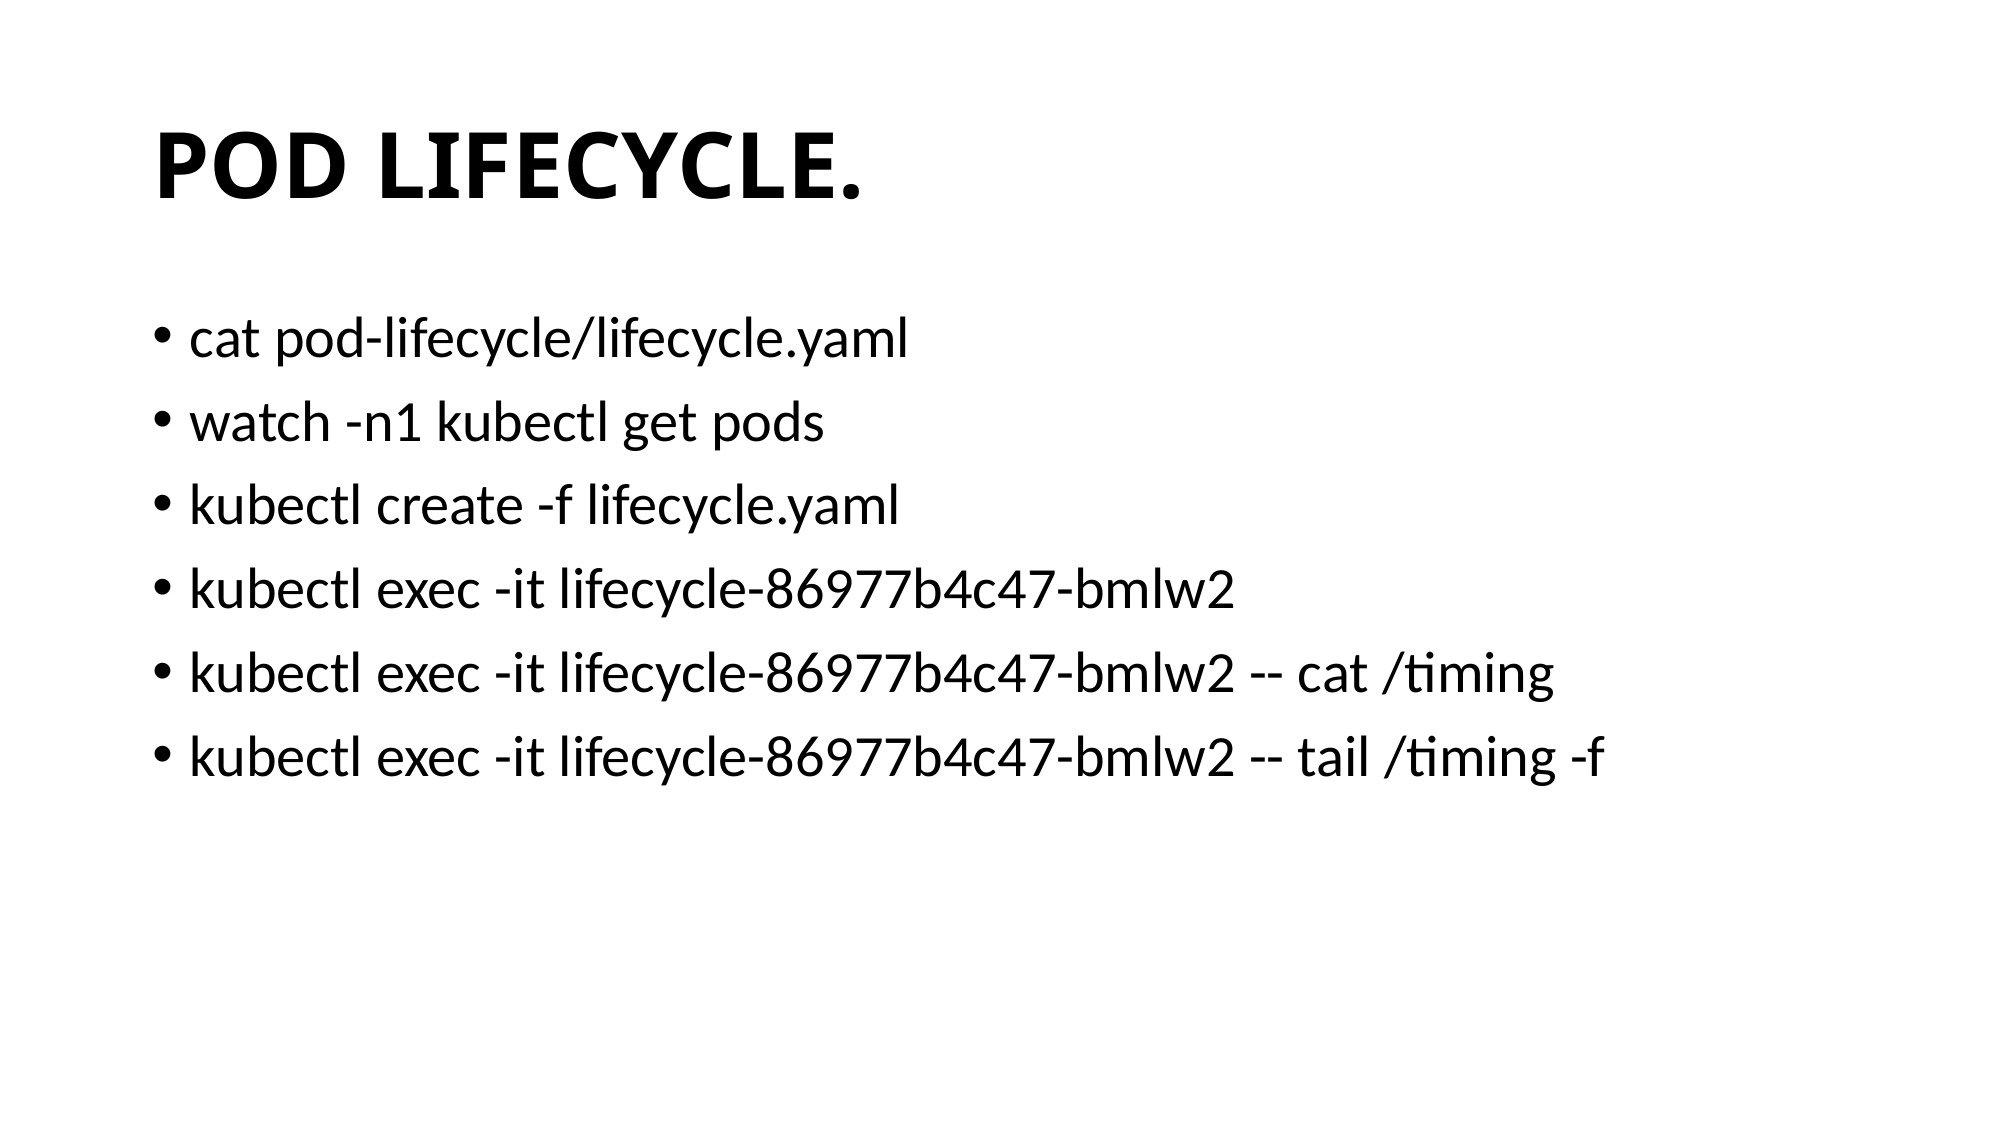

# POD LIFECYCLE.
cat pod-lifecycle/lifecycle.yaml
watch -n1 kubectl get pods
kubectl create -f lifecycle.yaml
kubectl exec -it lifecycle-86977b4c47-bmlw2
kubectl exec -it lifecycle-86977b4c47-bmlw2 -- cat /timing
kubectl exec -it lifecycle-86977b4c47-bmlw2 -- tail /timing -f